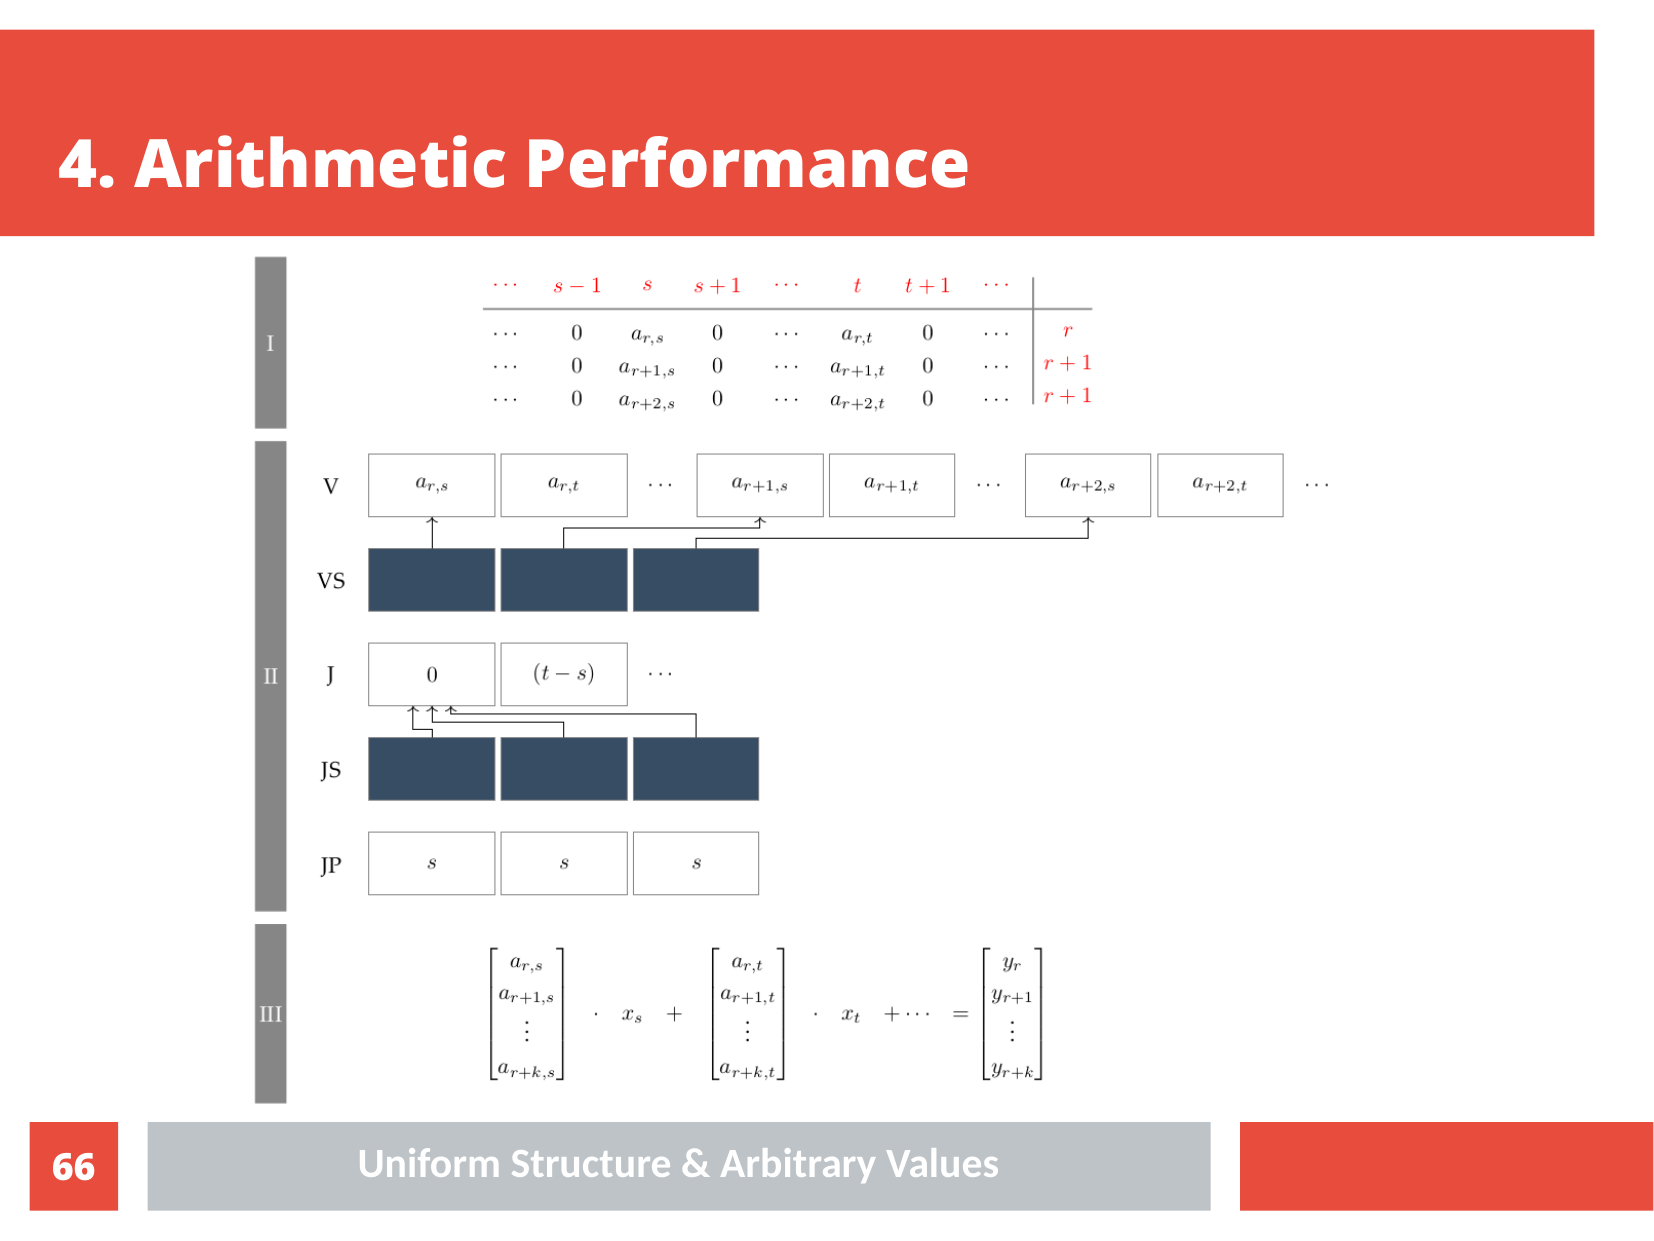

# 4. Arithmetic Performance
66
Uniform Structure & Arbitrary Values